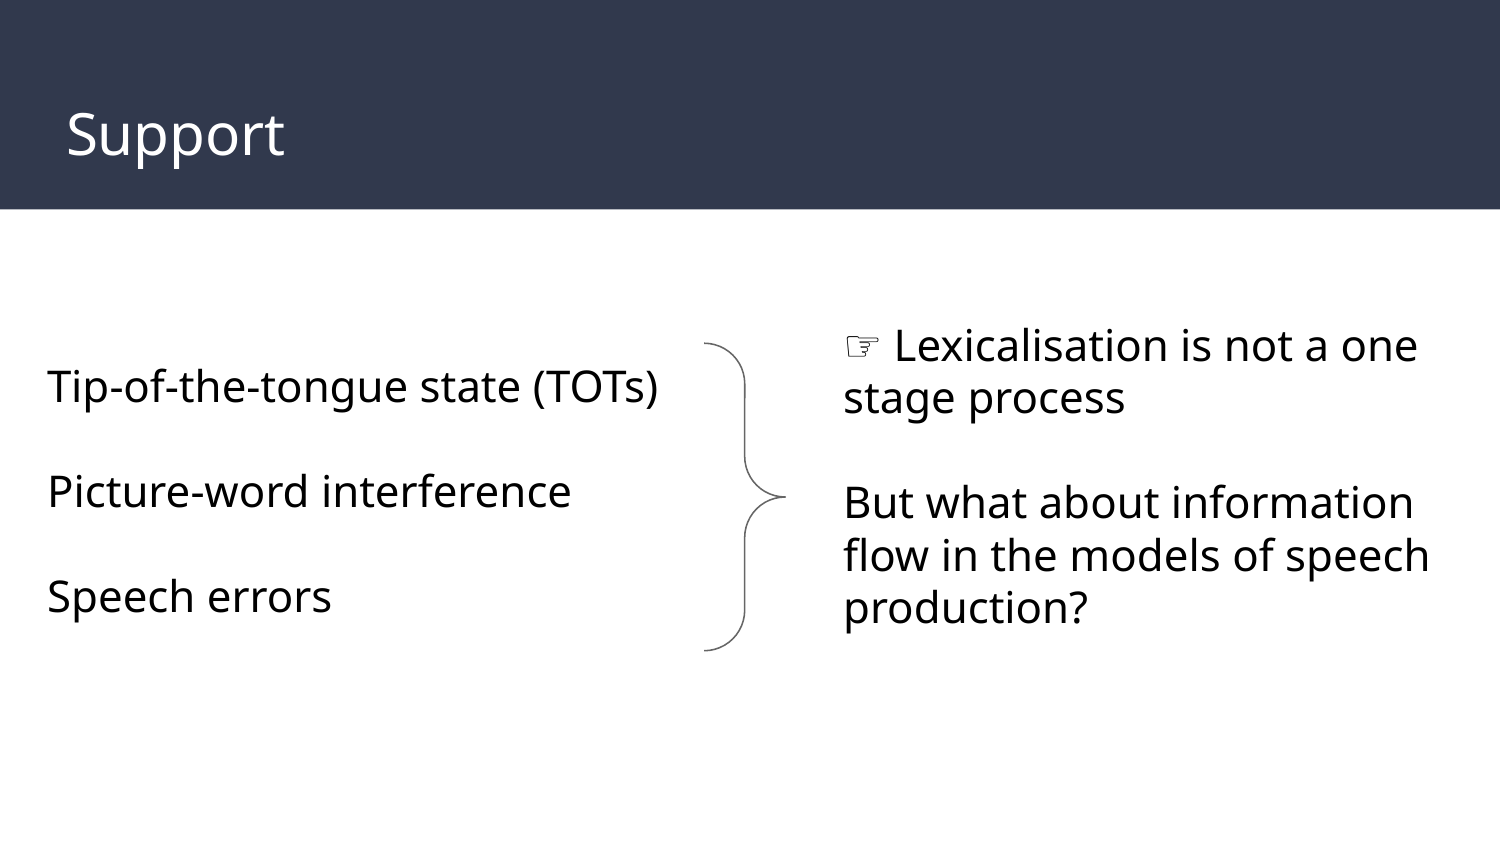

# Support
☞ Lexicalisation is not a one stage process
But what about information flow in the models of speech production?
Tip-of-the-tongue state (TOTs)
Picture-word interference
Speech errors